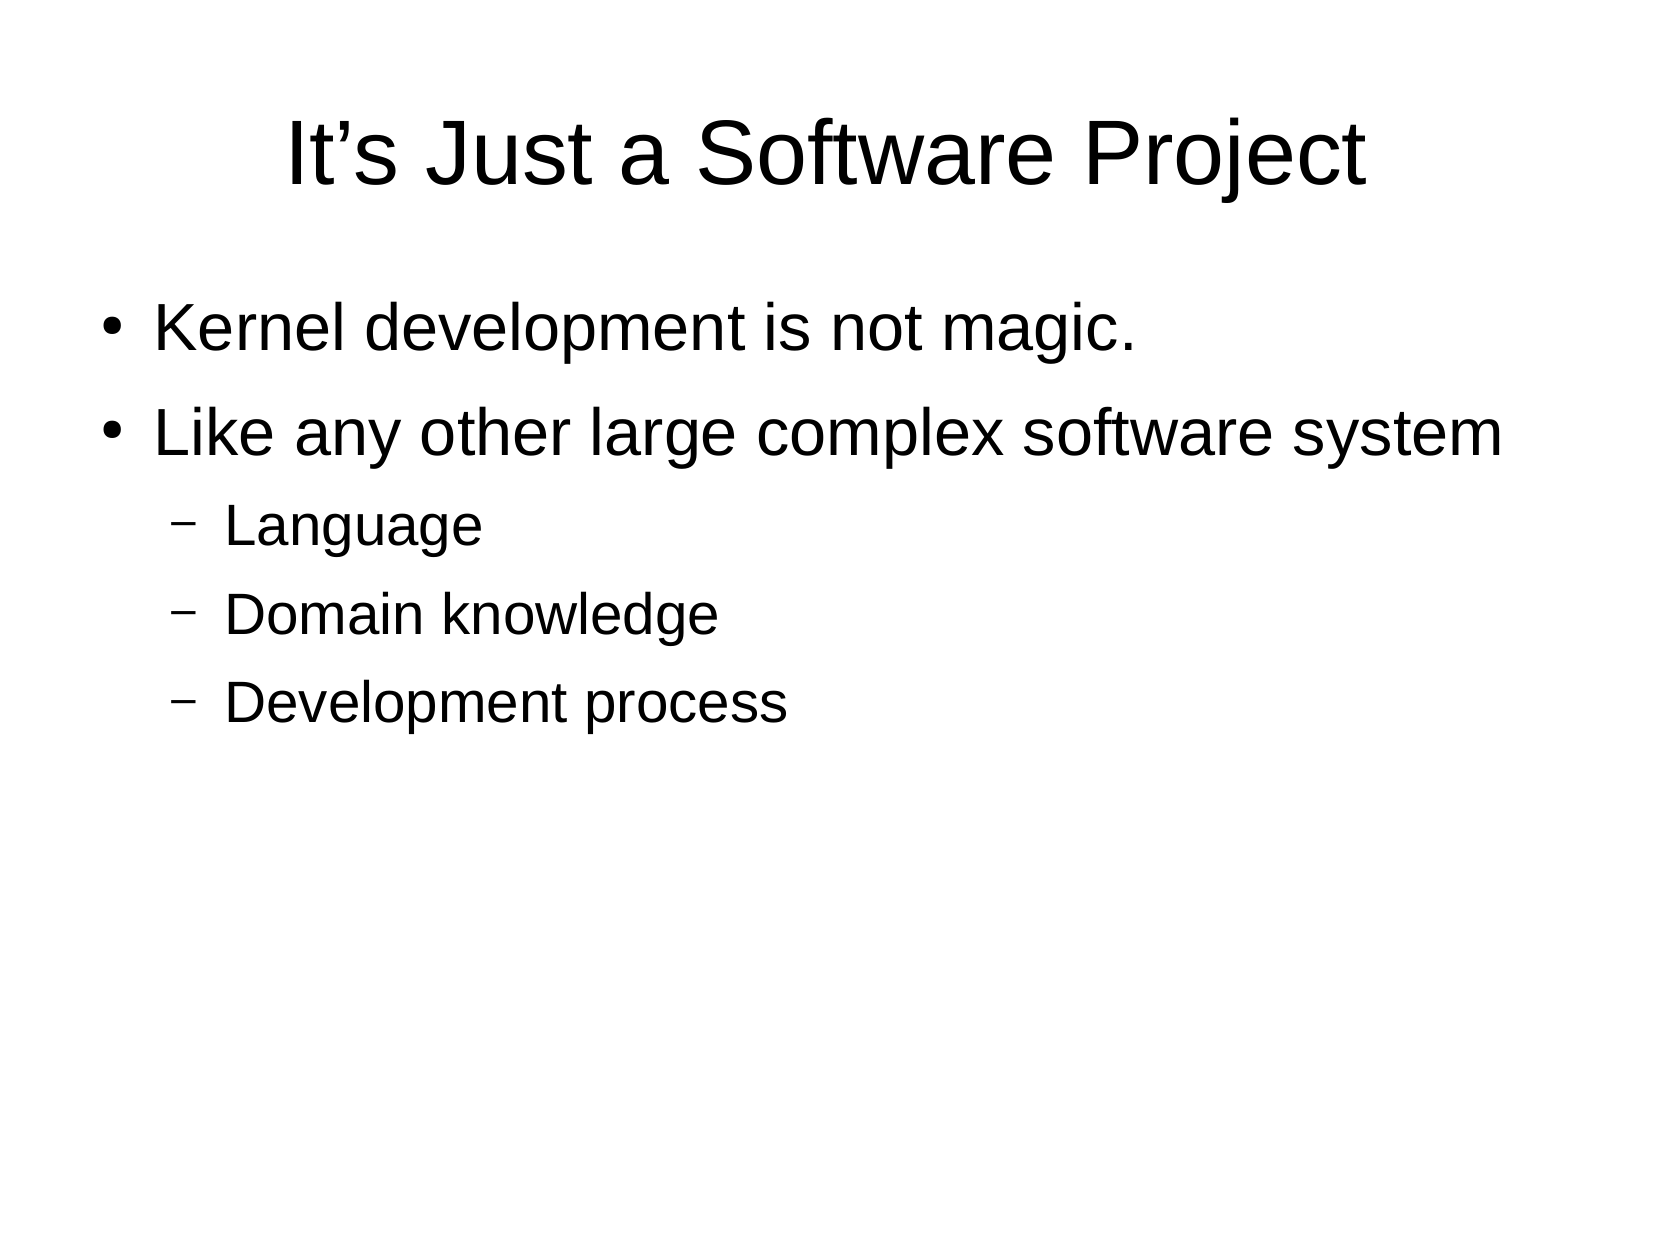

# It’s Just a Software Project
Kernel development is not magic.
Like any other large complex software system
Language
Domain knowledge
Development process